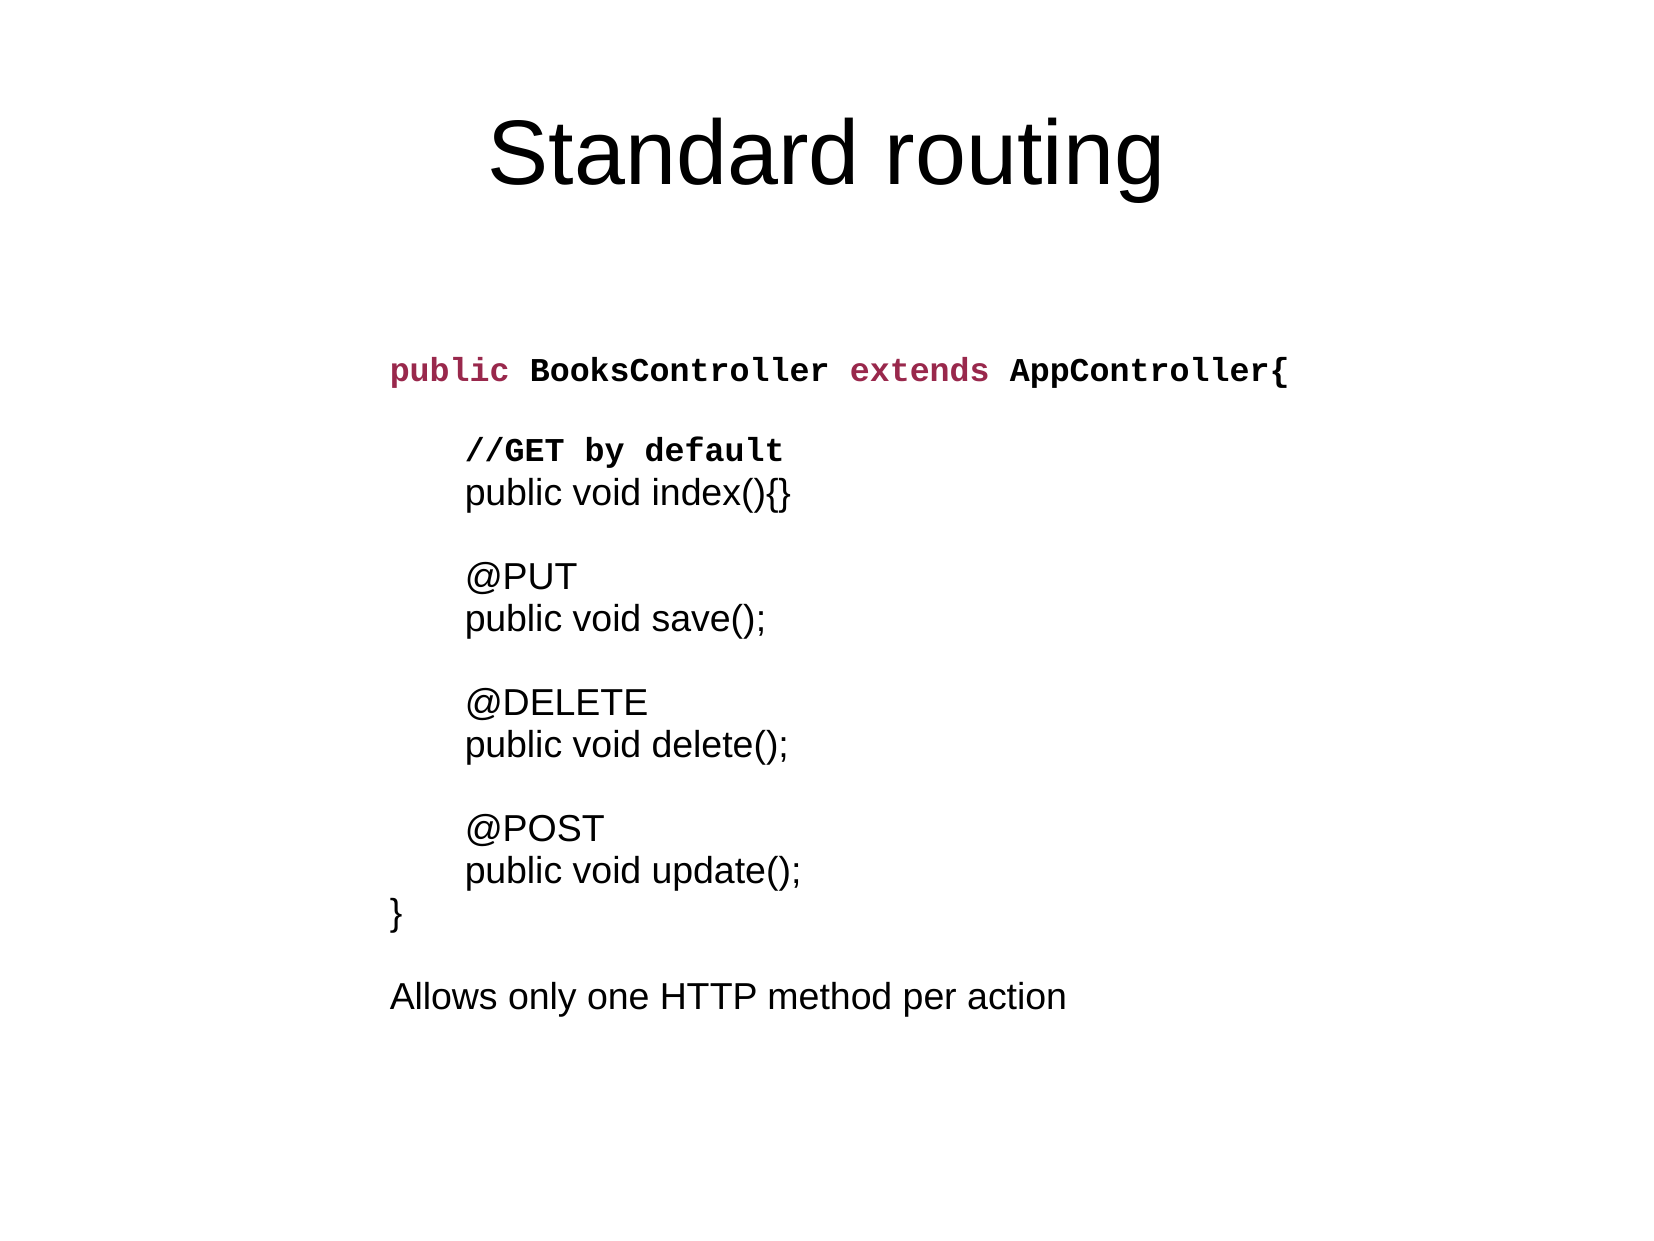

# Standard routing
public BooksController extends AppController{
	//GET by default
	public void index(){}
	@PUT
	public void save();
	@DELETE
	public void delete();
	@POST
	public void update();
}
Allows only one HTTP method per action